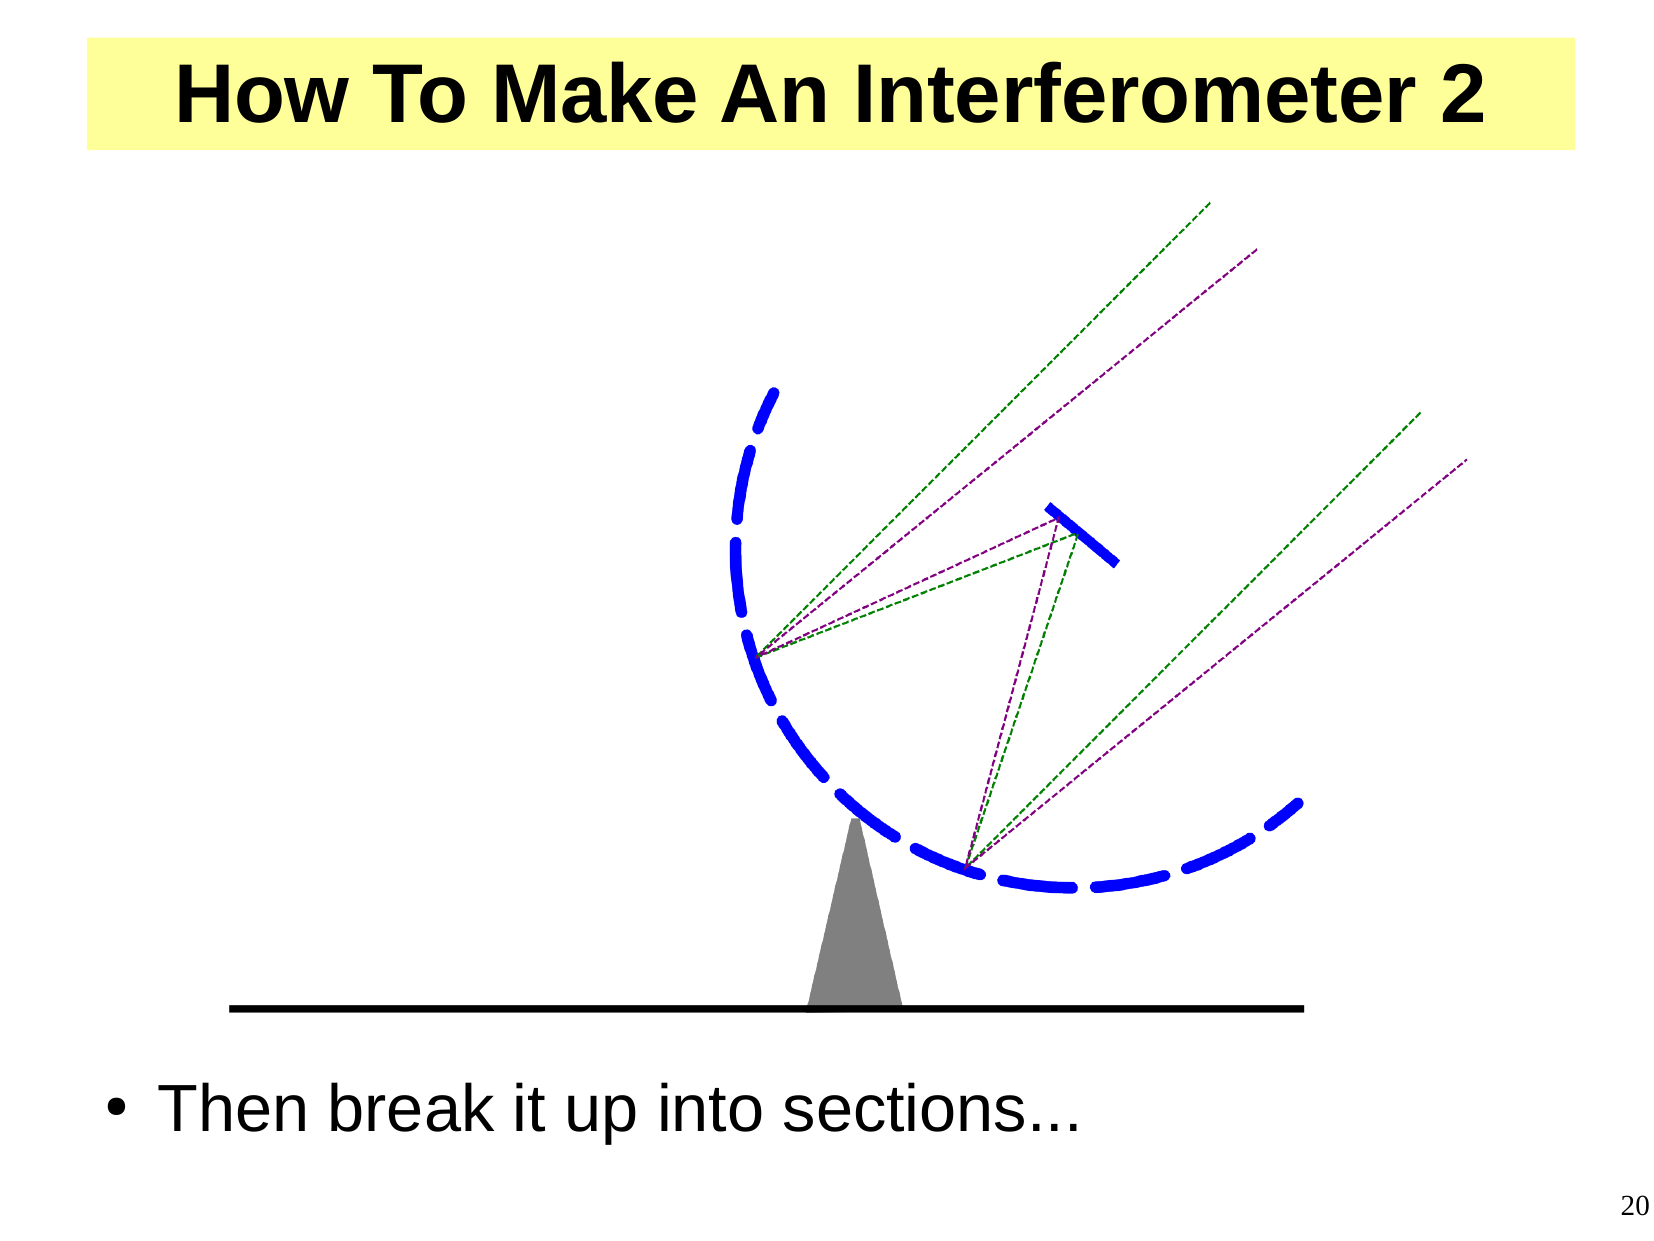

# How To Make An Interferometer 2
Then break it up into sections...
20